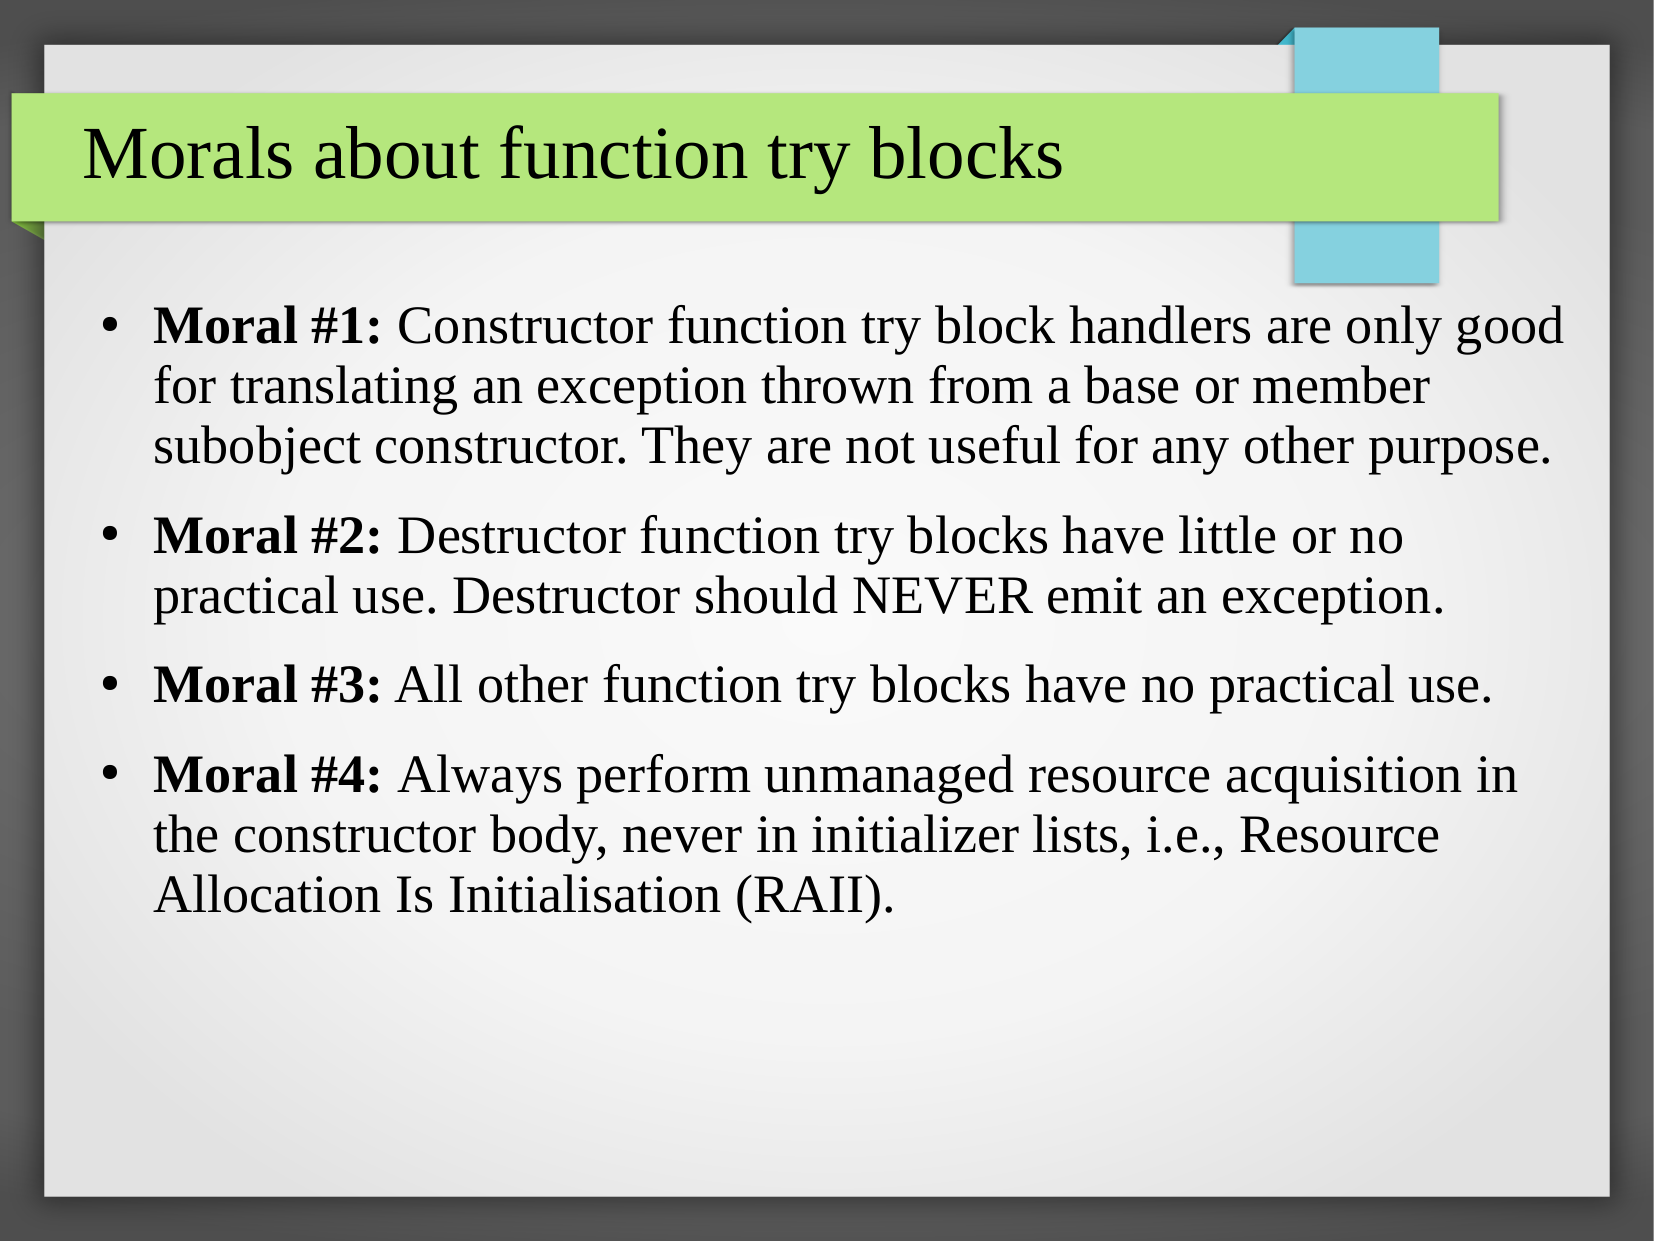

# Morals about function try blocks
Moral #1: Constructor function try block handlers are only good for translating an exception thrown from a base or member subobject constructor. They are not useful for any other purpose.
Moral #2: Destructor function try blocks have little or no practical use. Destructor should NEVER emit an exception.
Moral #3: All other function try blocks have no practical use.
Moral #4: Always perform unmanaged resource acquisition in the constructor body, never in initializer lists, i.e., Resource Allocation Is Initialisation (RAII).